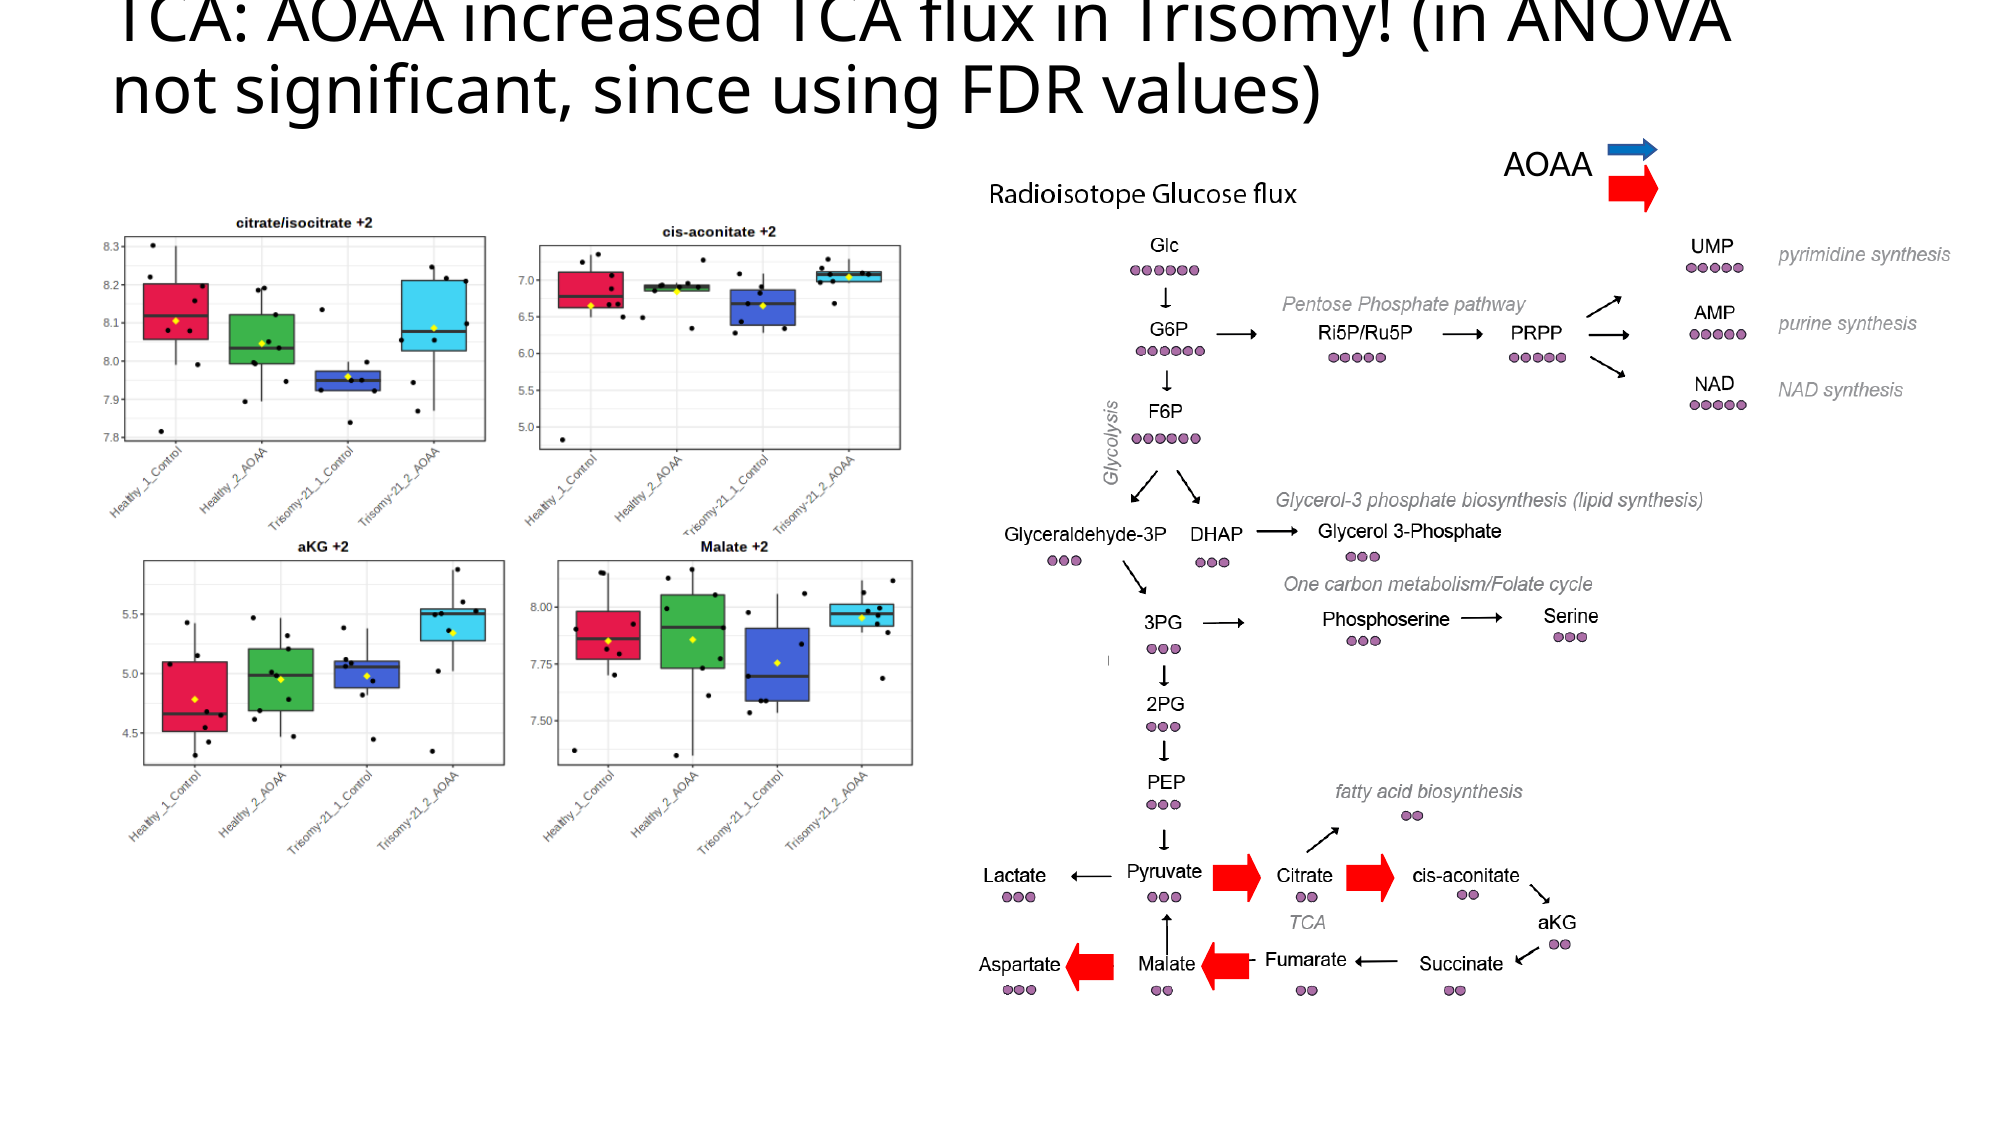

# TCA: AOAA increased TCA flux in Trisomy! (in ANOVA not significant, since using FDR values)
AOAA